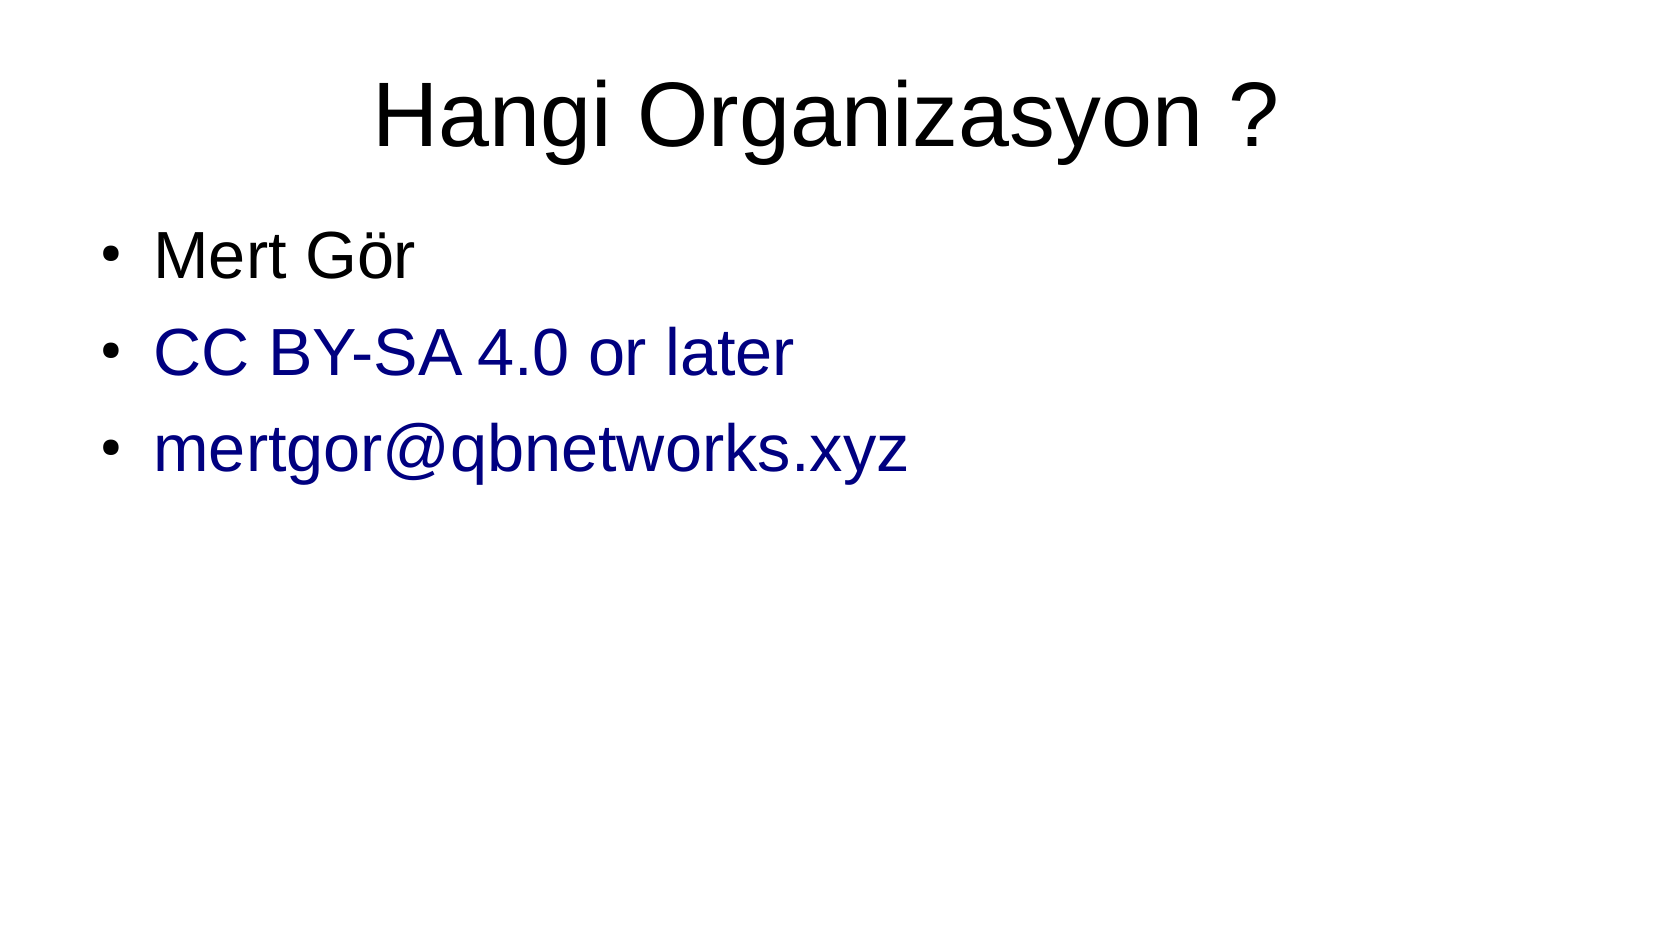

# Hangi Organizasyon ?
Mert Gör
CC BY-SA 4.0 or later
mertgor@qbnetworks.xyz